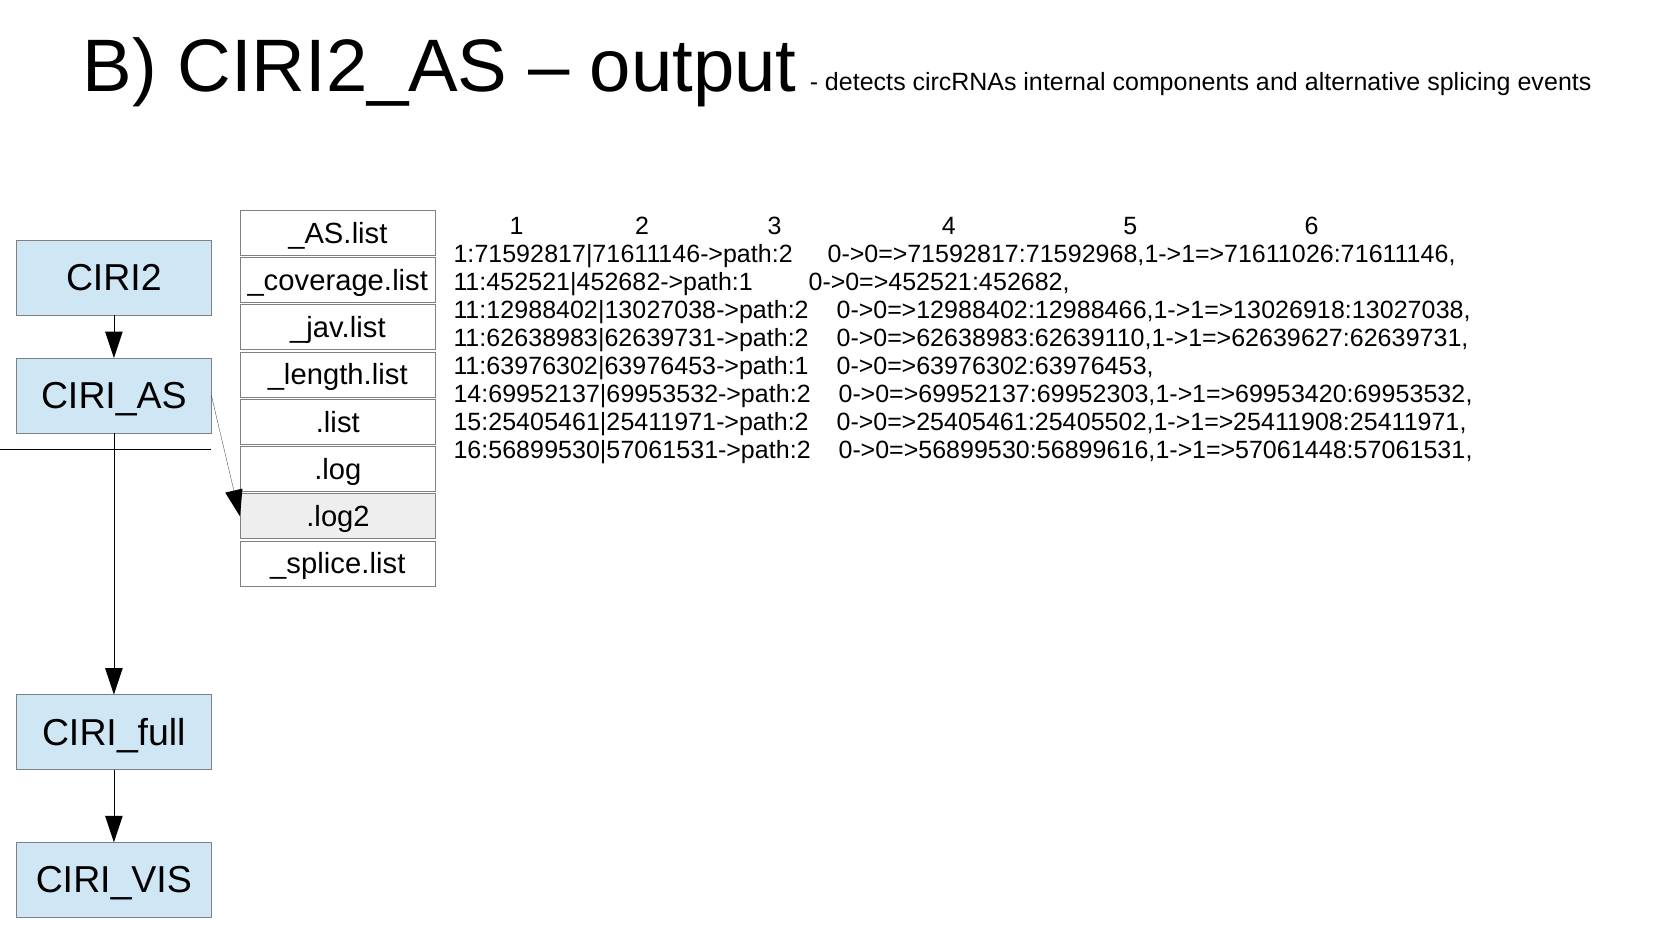

# B) CIRI2_AS – output
- detects circRNAs internal components and alternative splicing events
 1 2 3 4 5 6
1:71592817|71611146->path:2 0->0=>71592817:71592968,1->1=>71611026:71611146,
11:452521|452682->path:1 0->0=>452521:452682,
11:12988402|13027038->path:2 0->0=>12988402:12988466,1->1=>13026918:13027038,
11:62638983|62639731->path:2 0->0=>62638983:62639110,1->1=>62639627:62639731,
11:63976302|63976453->path:1 0->0=>63976302:63976453,
14:69952137|69953532->path:2 0->0=>69952137:69952303,1->1=>69953420:69953532,
15:25405461|25411971->path:2 0->0=>25405461:25405502,1->1=>25411908:25411971,
16:56899530|57061531->path:2 0->0=>56899530:56899616,1->1=>57061448:57061531,
_AS.list
CIRI2
_coverage.list
_jav.list
_length.list
CIRI_AS
.list
.log
.log2
_splice.list
CIRI_full
CIRI_VIS